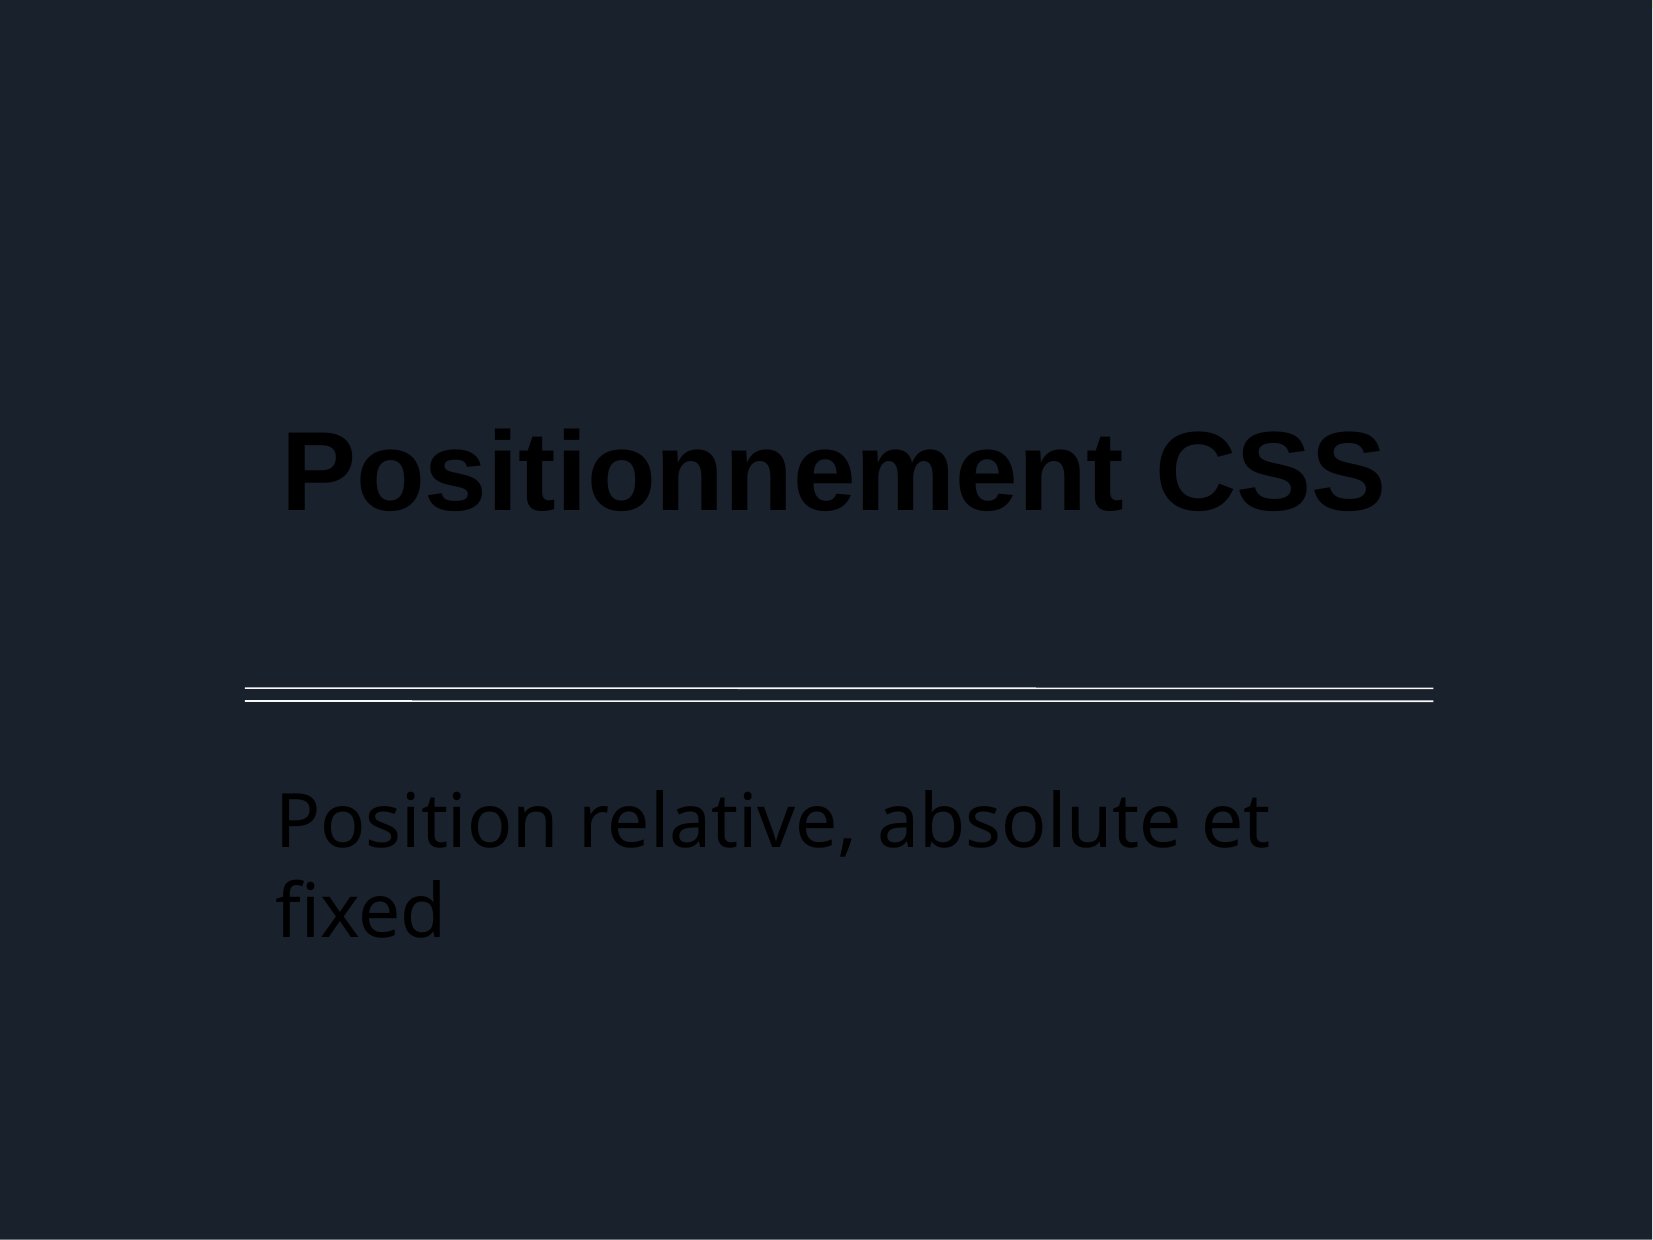

Positionnement CSS
Position relative, absolute et fixed